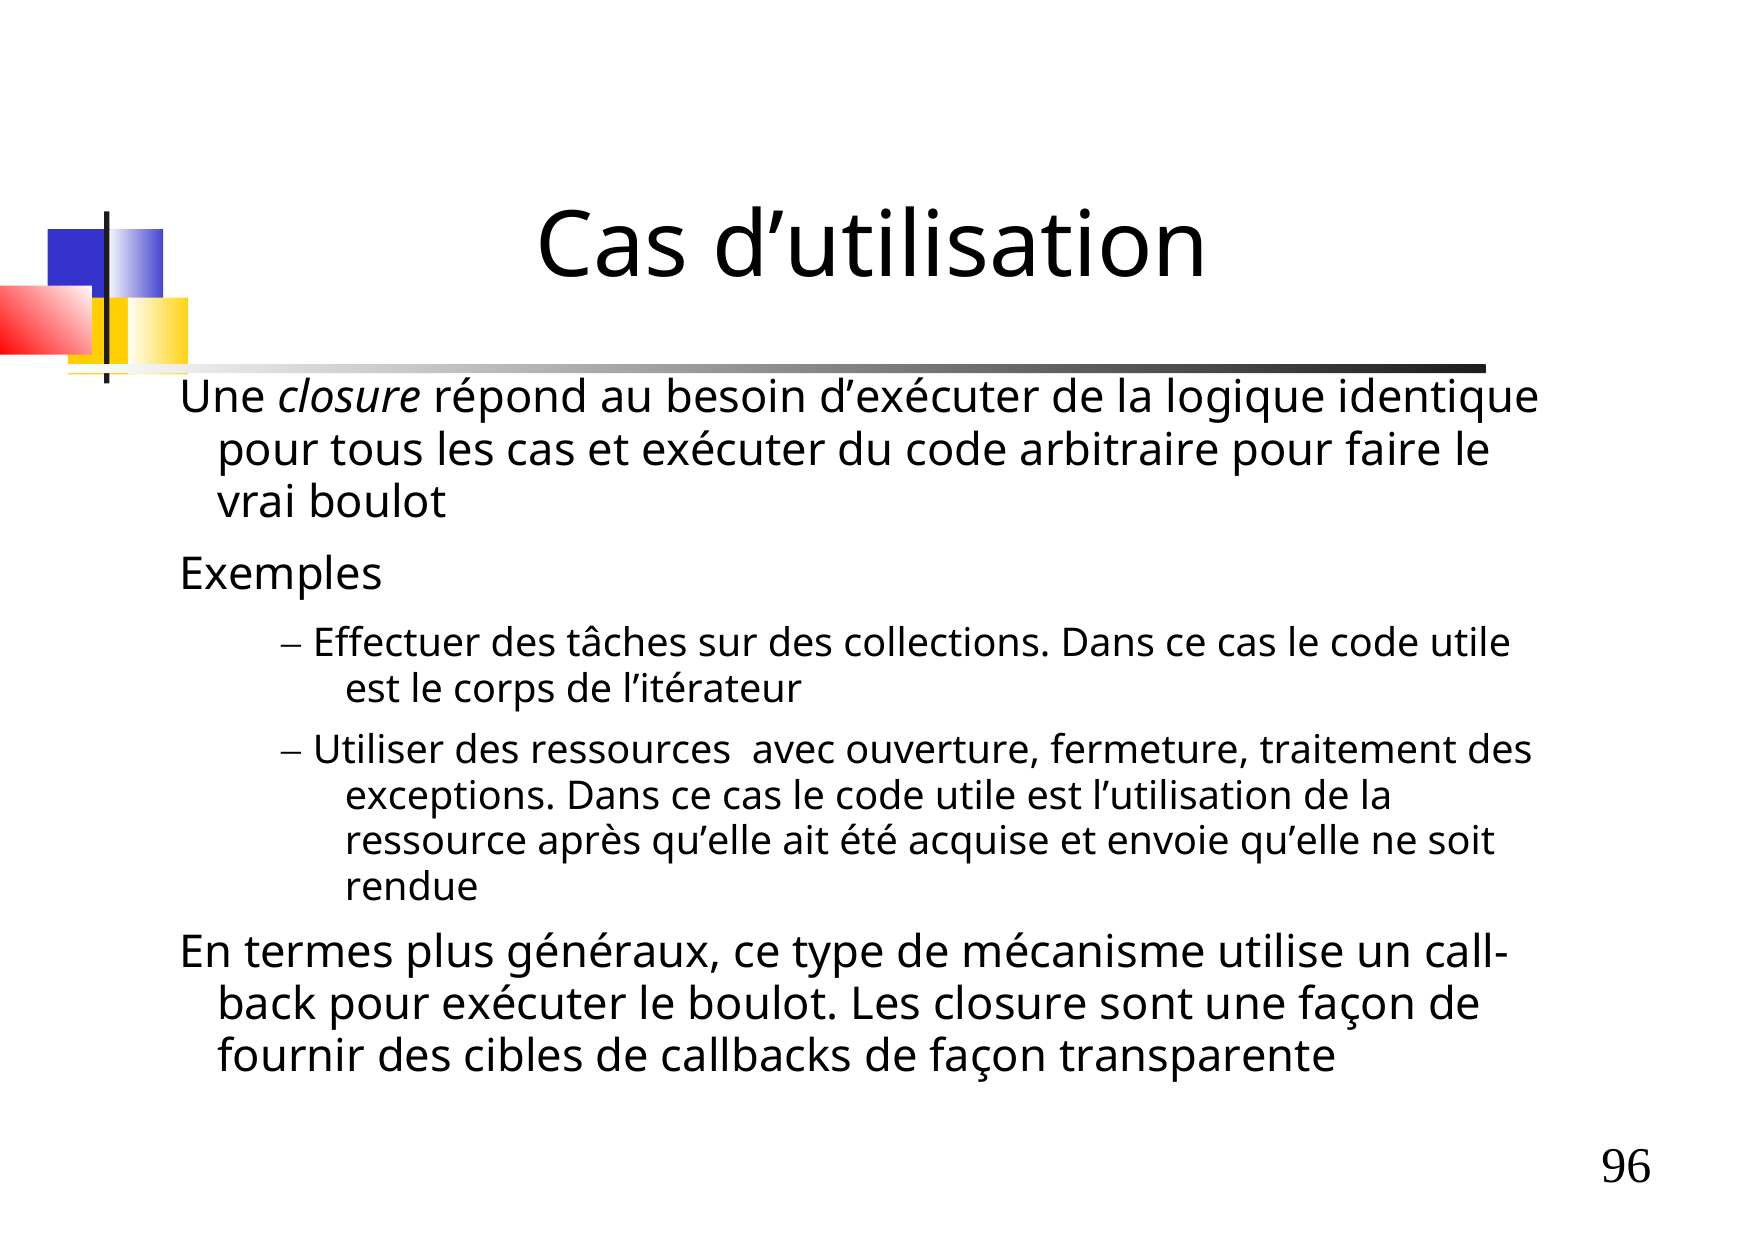

# Cas d’utilisation
Une closure répond au besoin d’exécuter de la logique identique pour tous les cas et exécuter du code arbitraire pour faire le vrai boulot
Exemples
Effectuer des tâches sur des collections. Dans ce cas le code utile est le corps de l’itérateur
Utiliser des ressources avec ouverture, fermeture, traitement des exceptions. Dans ce cas le code utile est l’utilisation de la ressource après qu’elle ait été acquise et envoie qu’elle ne soit rendue
En termes plus généraux, ce type de mécanisme utilise un call-back pour exécuter le boulot. Les closure sont une façon de fournir des cibles de callbacks de façon transparente